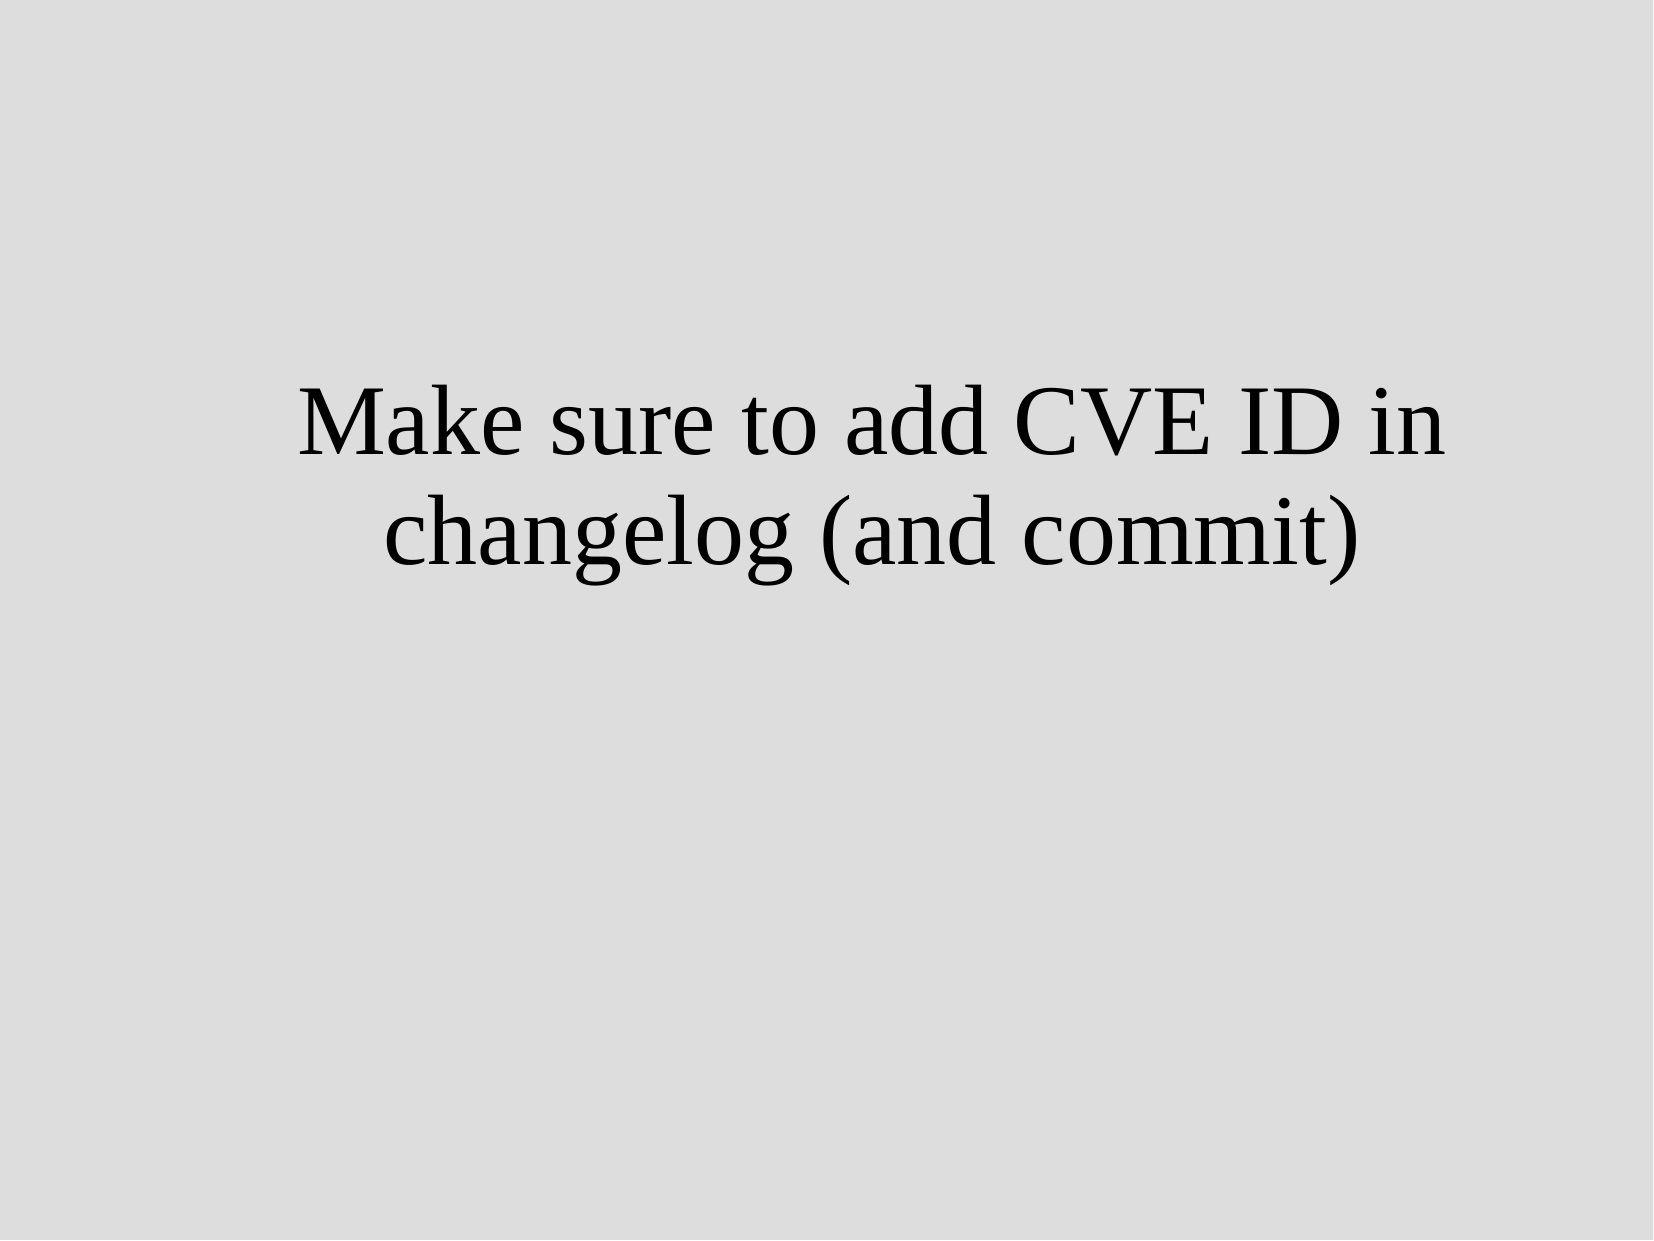

#
Make sure to add CVE ID in changelog (and commit)